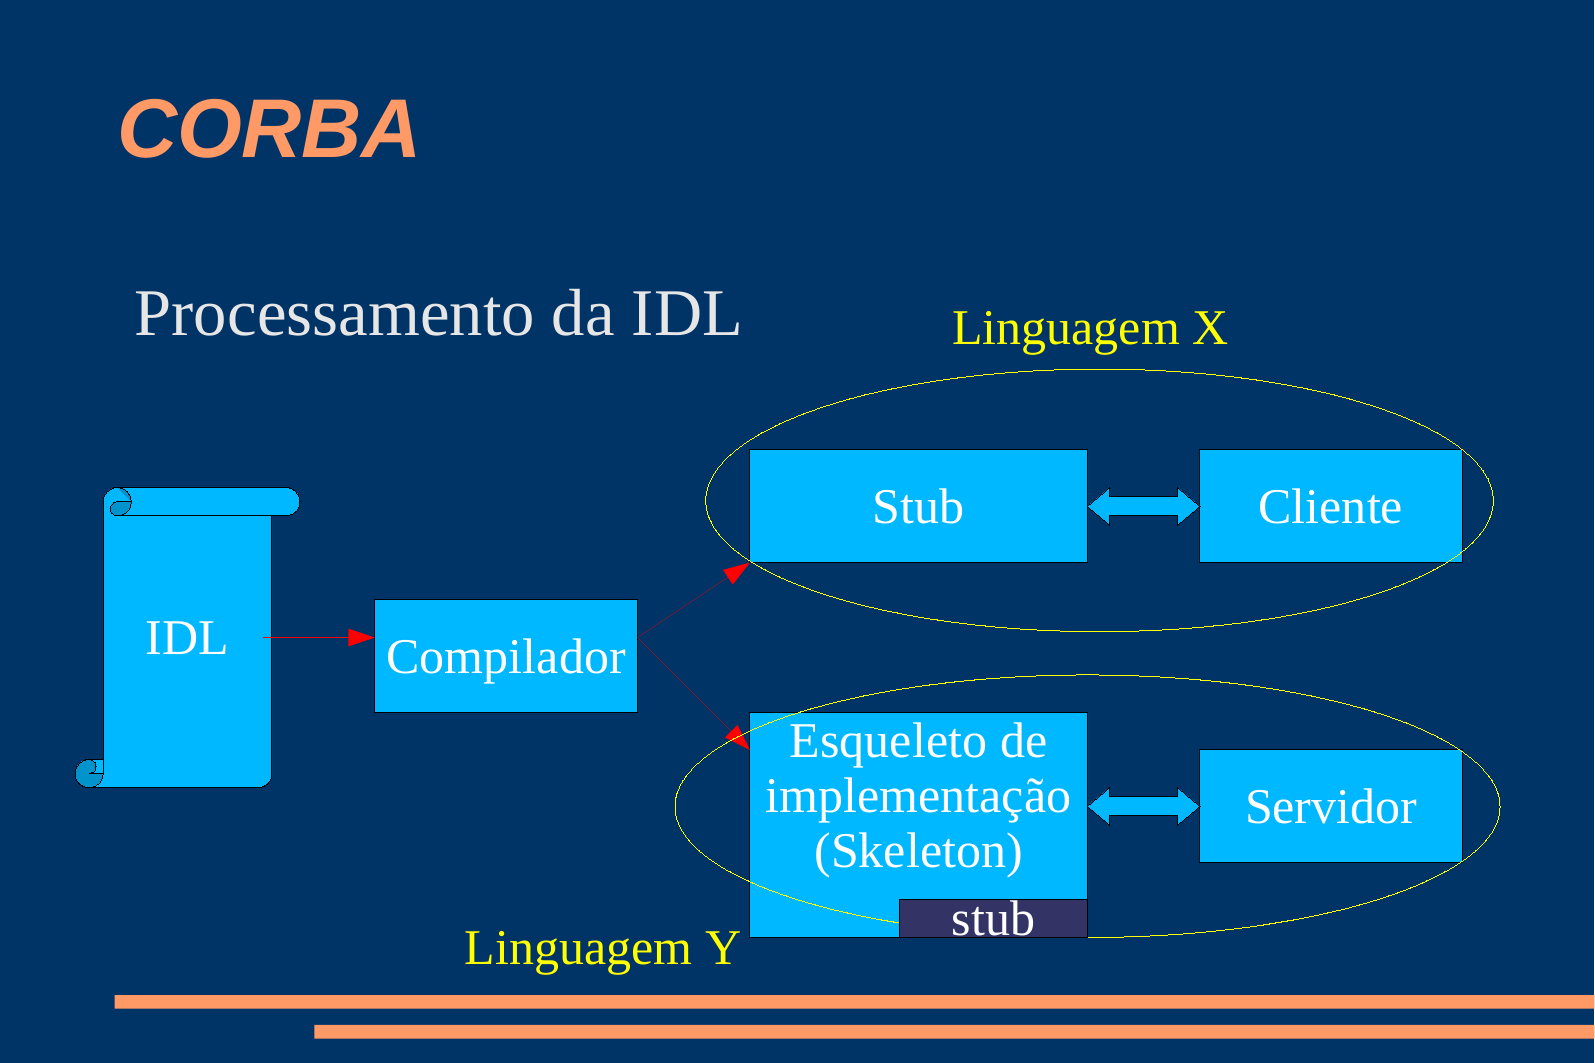

# CORBA
Processamento da IDL
Linguagem X
Stub
Cliente
IDL
Compilador
Esqueleto de implementação
(Skeleton)
Servidor
stub
Linguagem Y